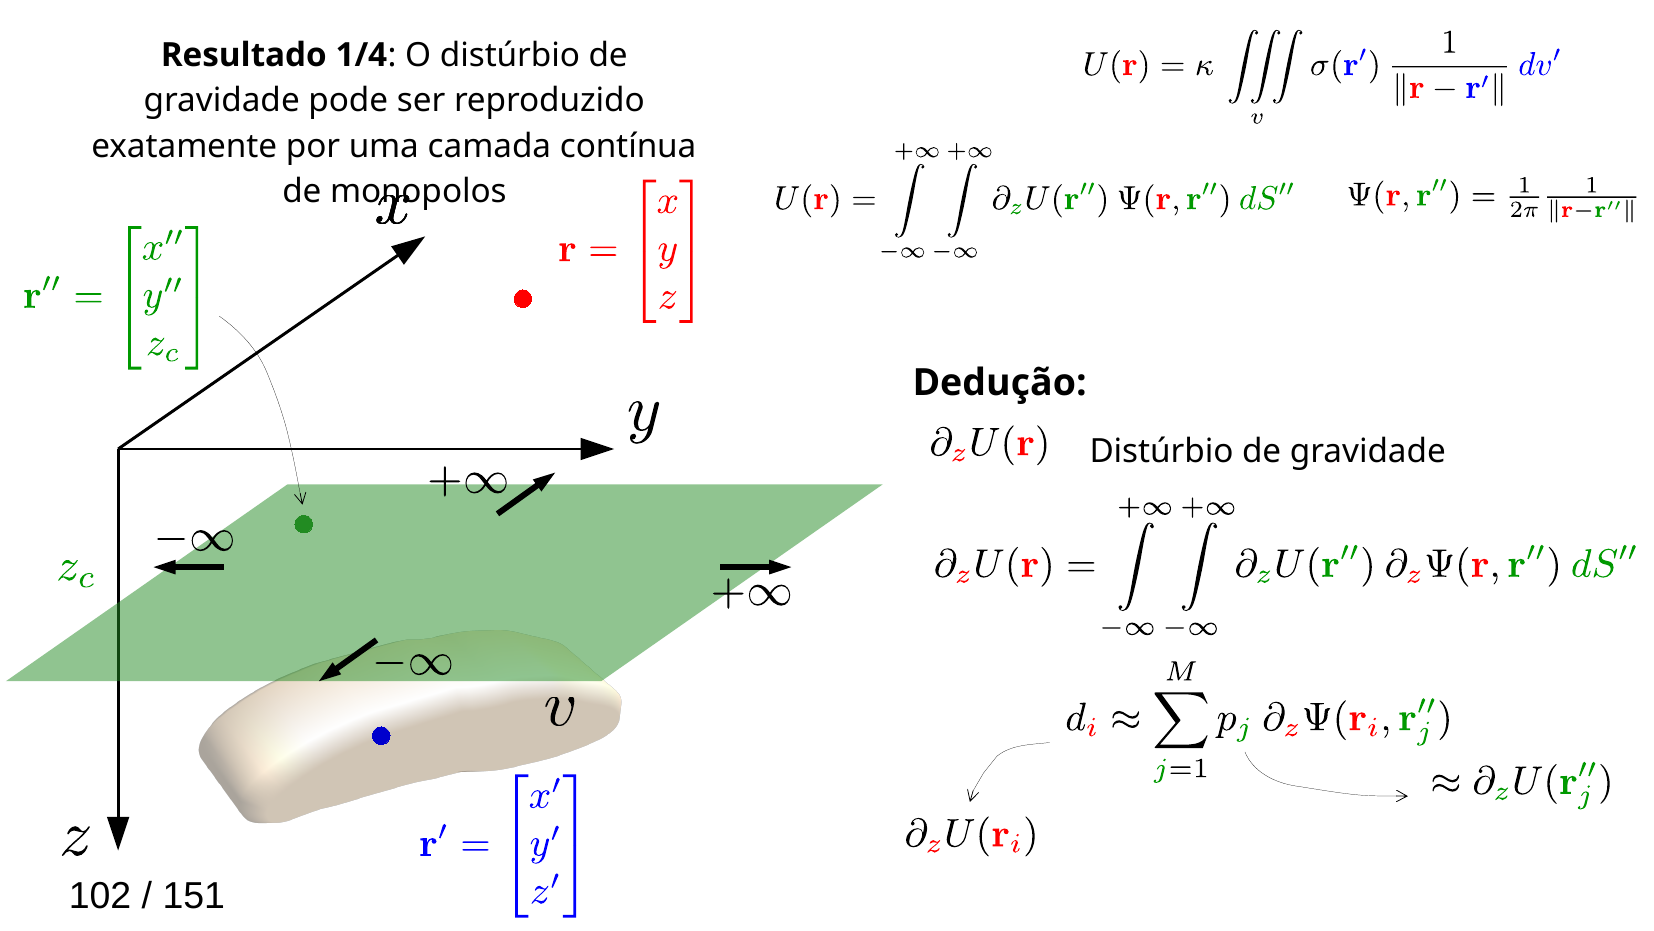

Resultado 1/4: O distúrbio de gravidade pode ser reproduzido exatamente por uma camada contínua de monopolos
Dedução:
Distúrbio de gravidade